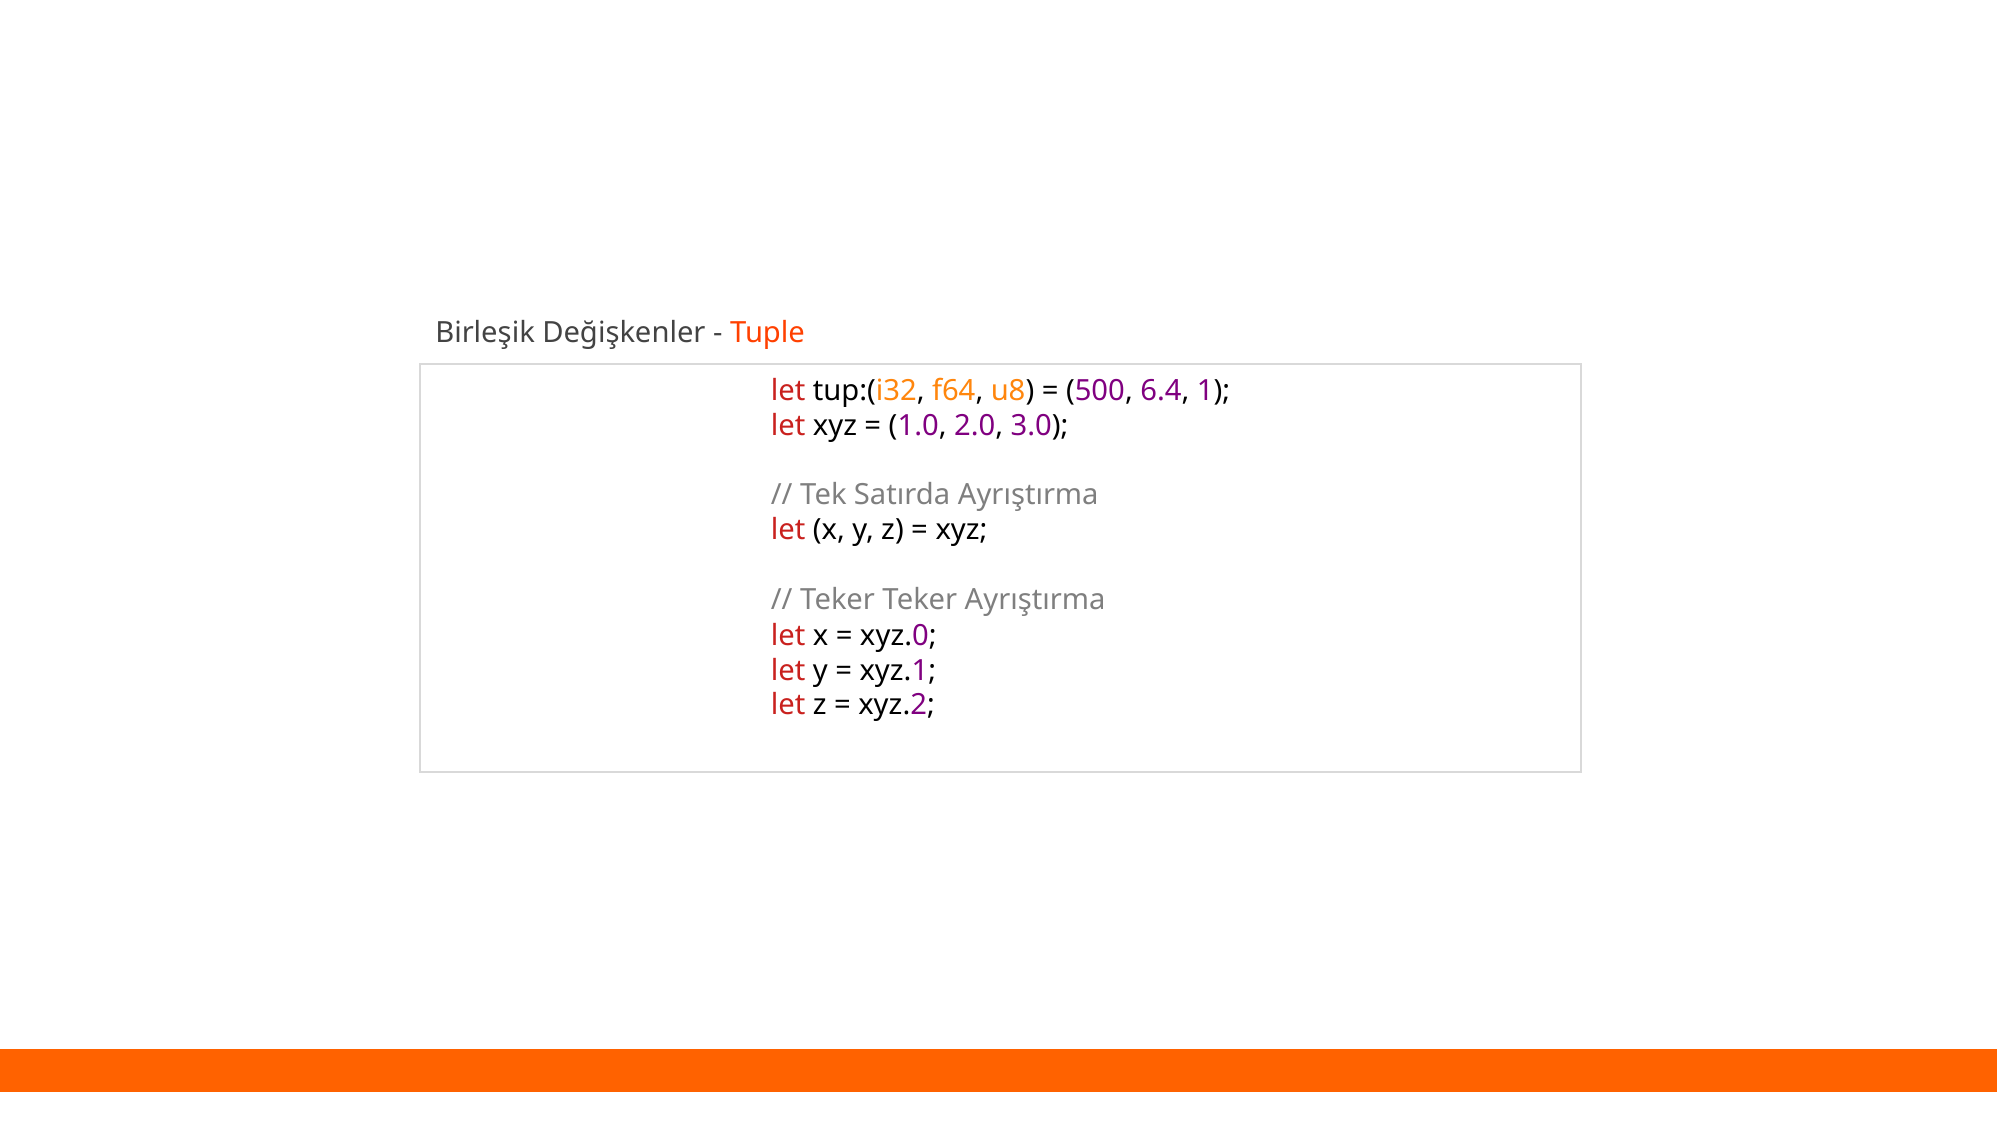

Birleşik Değişkenler - Tuple
let tup:(i32, f64, u8) = (500, 6.4, 1);
let xyz = (1.0, 2.0, 3.0);
// Tek Satırda Ayrıştırma
let (x, y, z) = xyz;
// Teker Teker Ayrıştırma
let x = xyz.0;
let y = xyz.1;
let z = xyz.2;